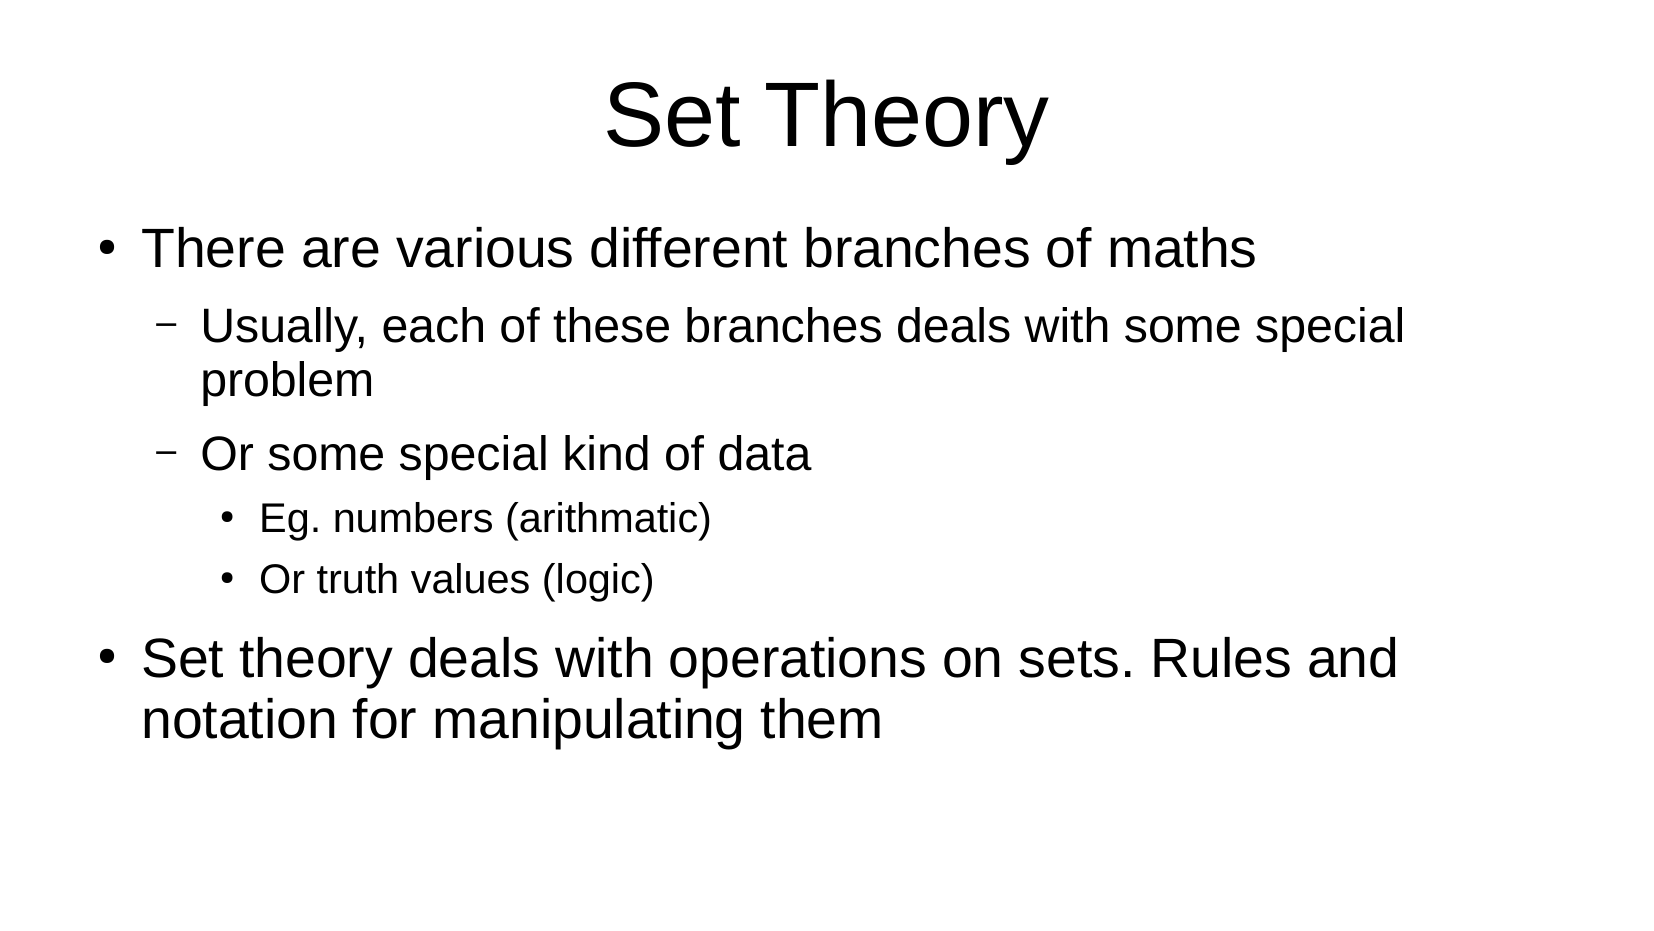

# Set Theory
There are various different branches of maths
Usually, each of these branches deals with some special problem
Or some special kind of data
Eg. numbers (arithmatic)
Or truth values (logic)
Set theory deals with operations on sets. Rules and notation for manipulating them